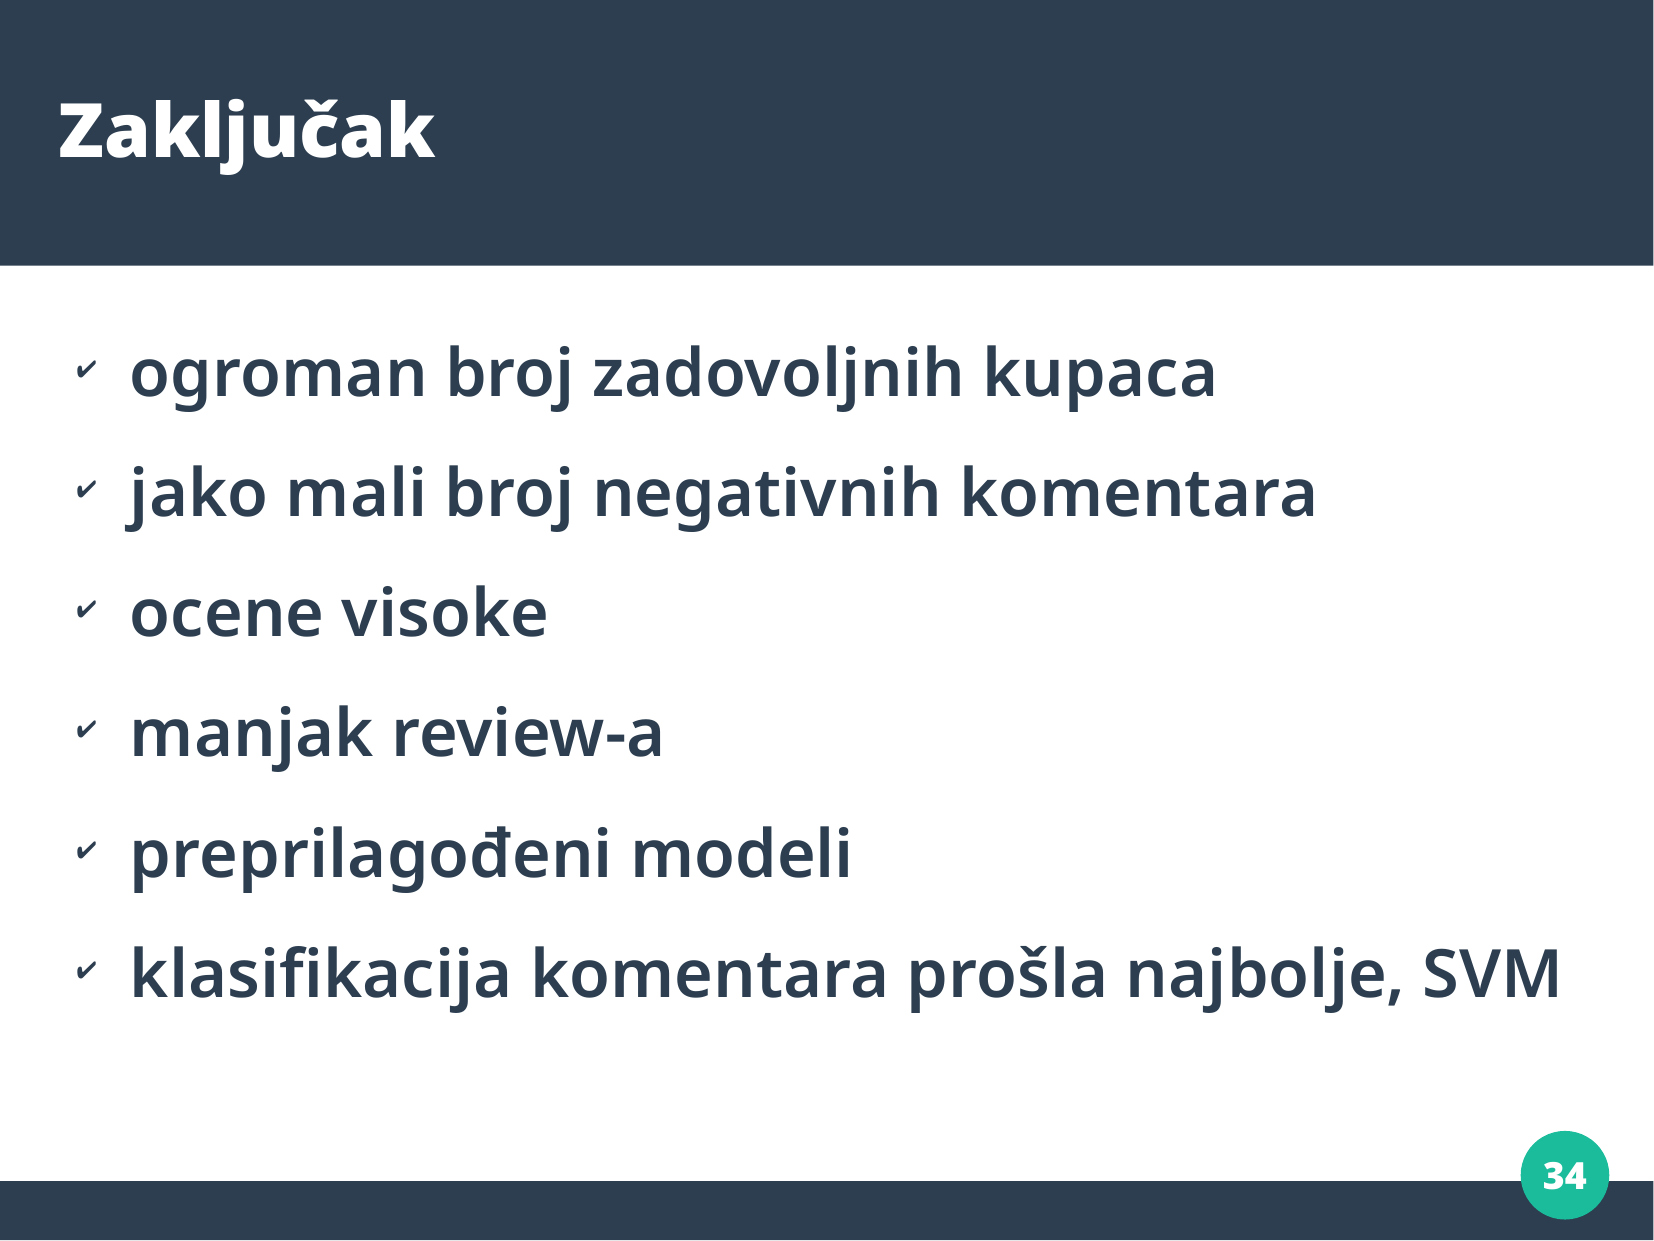

# Zaključak
ogroman broj zadovoljnih kupaca
jako mali broj negativnih komentara
ocene visoke
manjak review-a
preprilagođeni modeli
klasifikacija komentara prošla najbolje, SVM
34